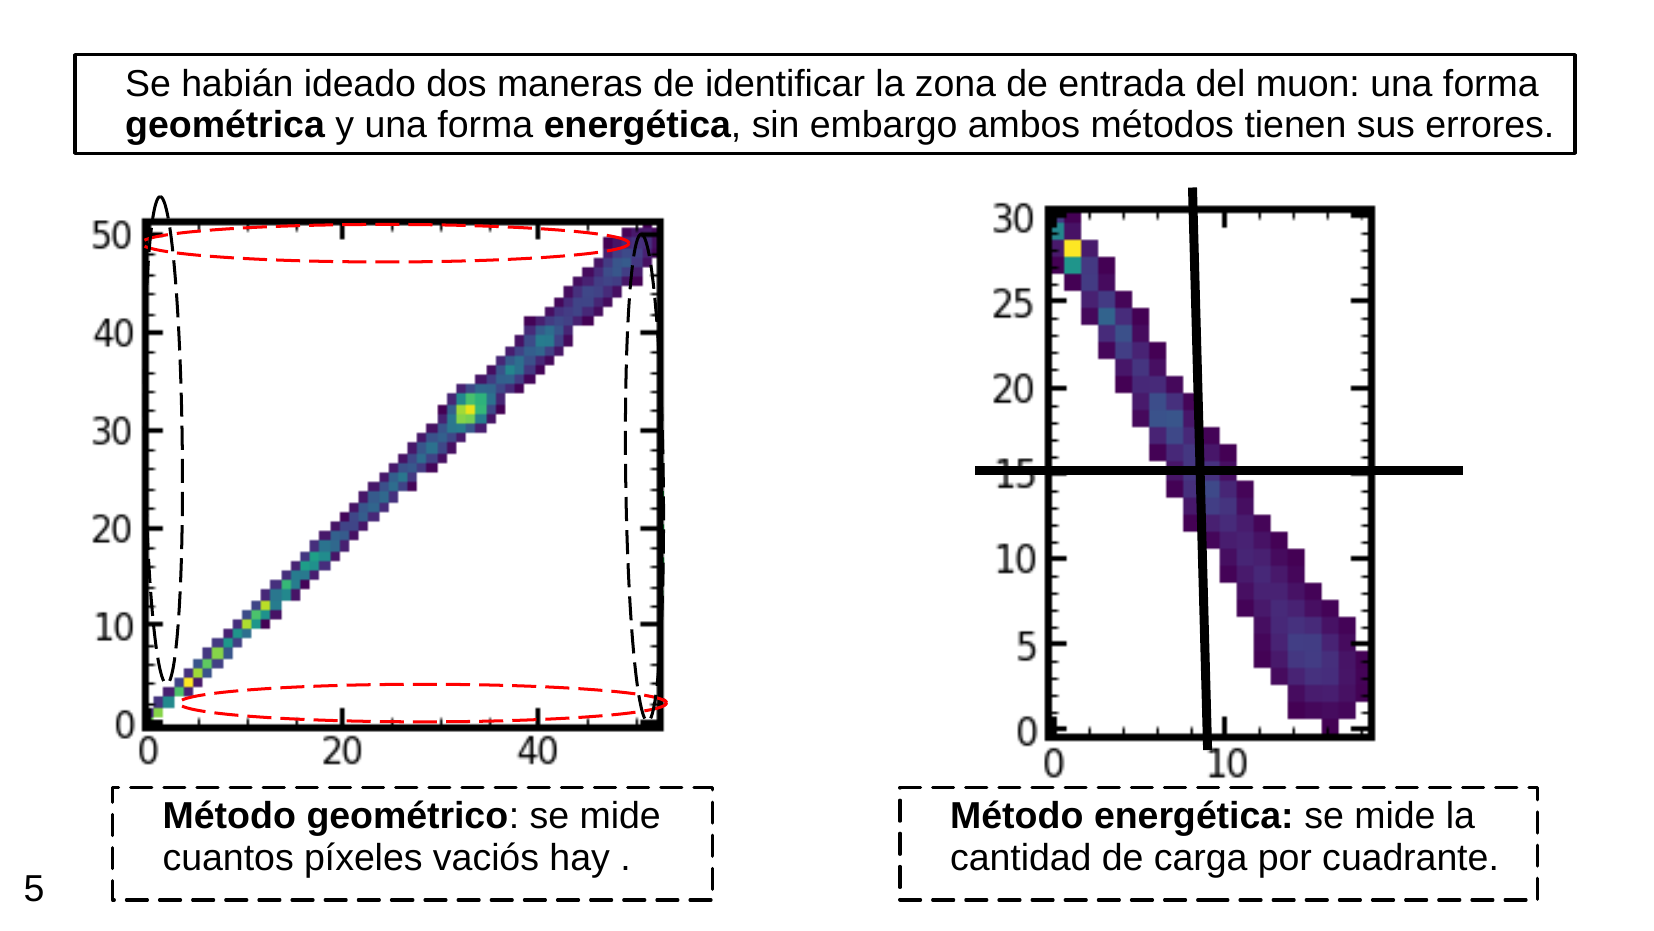

Se habián ideado dos maneras de identificar la zona de entrada del muon: una forma geométrica y una forma energética, sin embargo ambos métodos tienen sus errores.
Método geométrico: se mide cuantos píxeles vaciós hay .
Método energética: se mide la cantidad de carga por cuadrante.